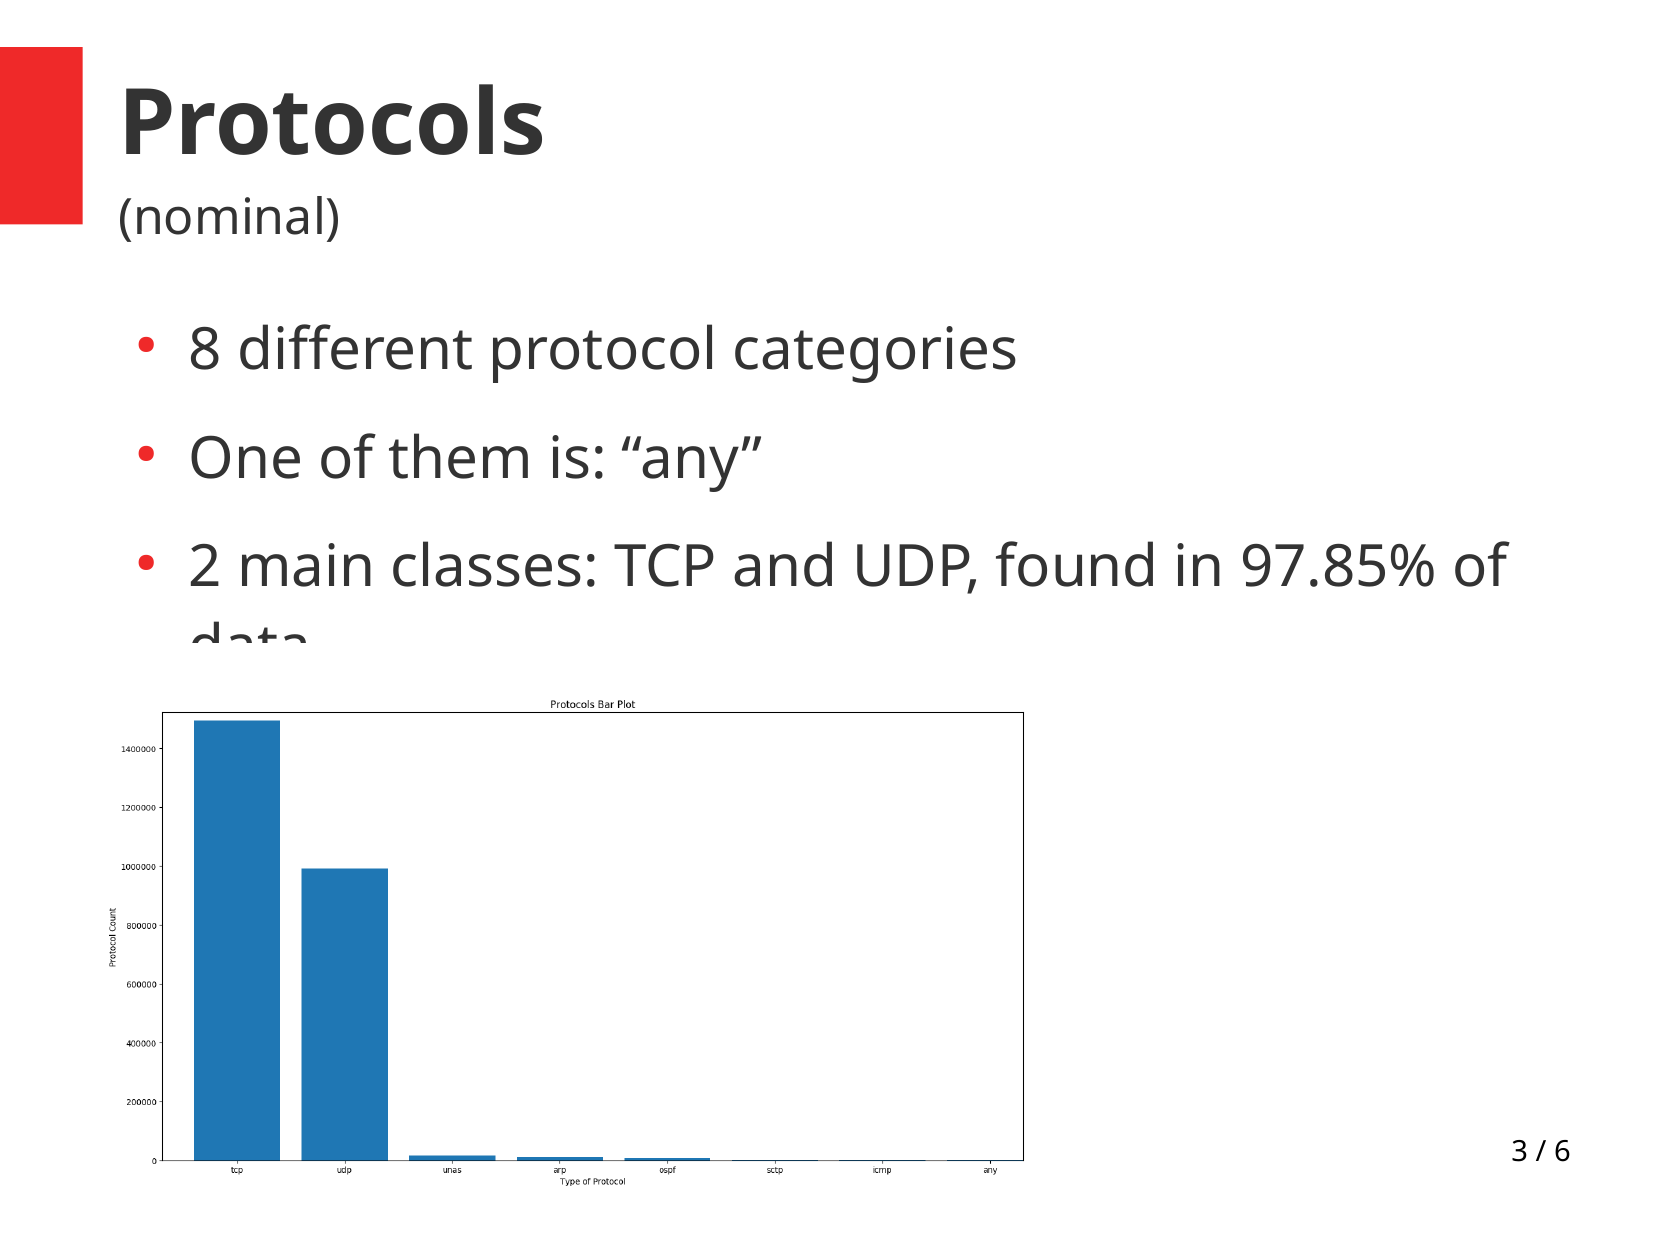

# Protocols (nominal)
8 different protocol categories
One of them is: “any”
2 main classes: TCP and UDP, found in 97.85% of data
3